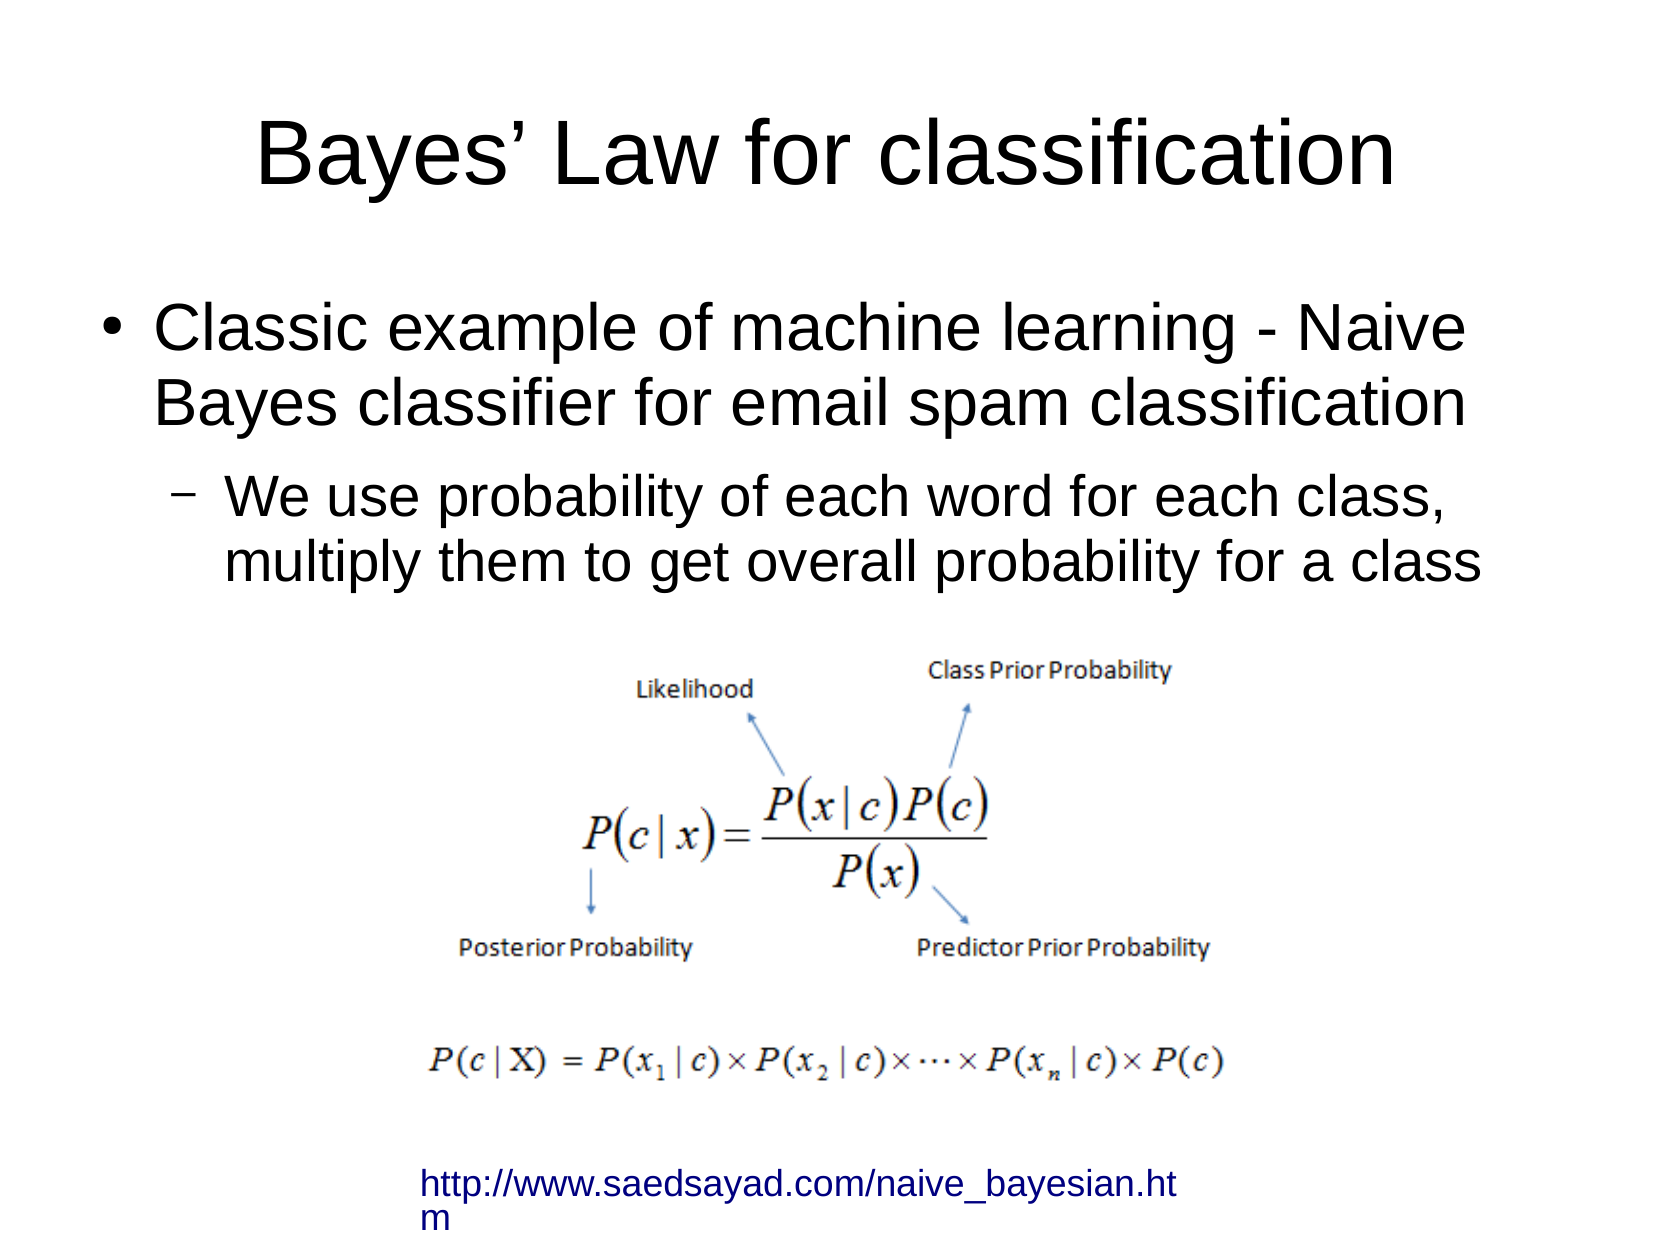

# Bayes’ Law for classification
Classic example of machine learning - Naive Bayes classifier for email spam classification
We use probability of each word for each class, multiply them to get overall probability for a class
http://www.saedsayad.com/naive_bayesian.htm